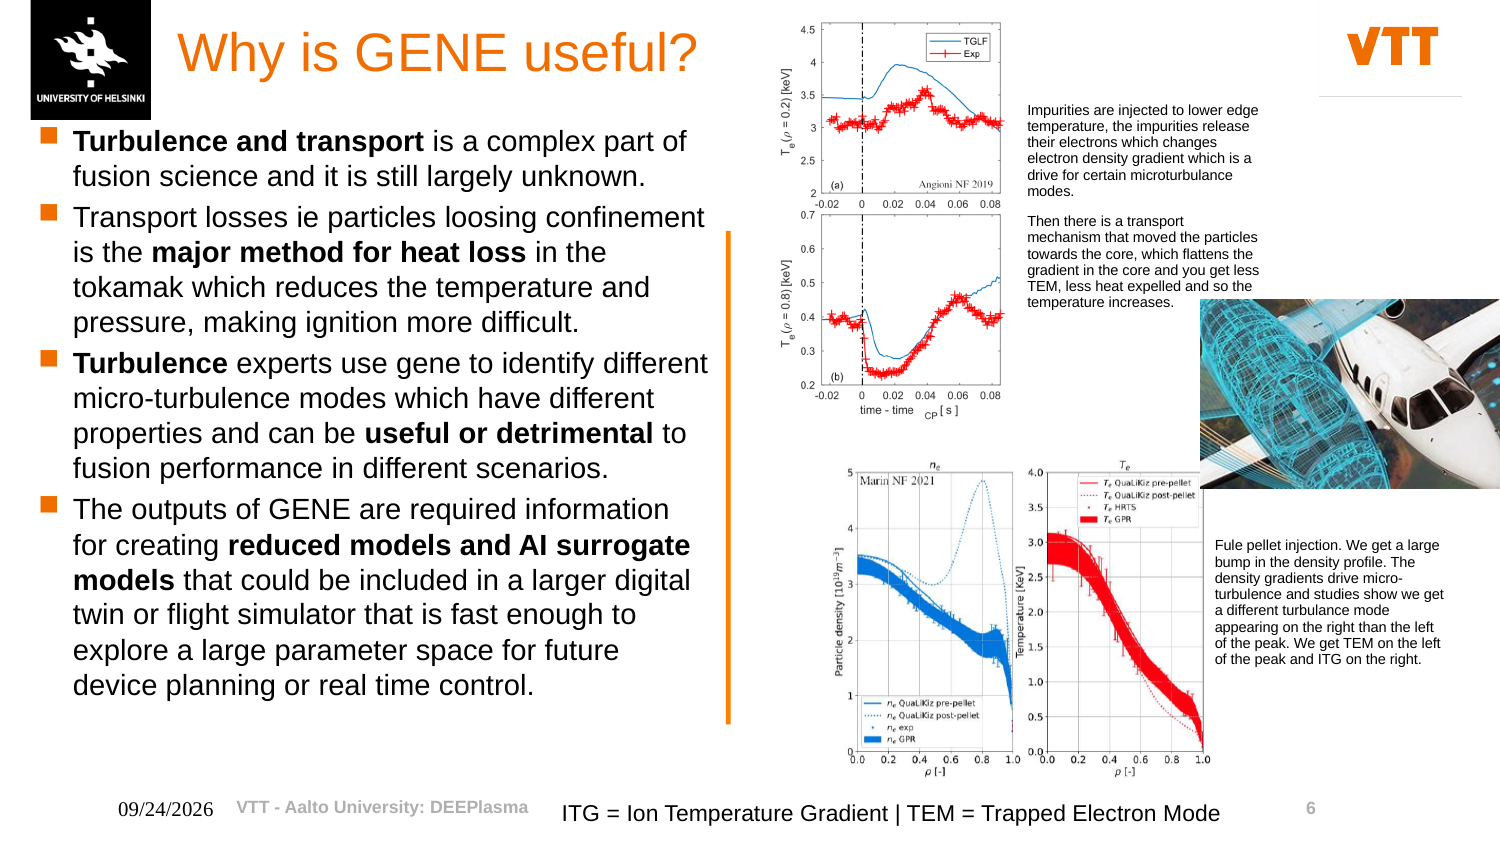

Why is GENE useful?
Impurities are injected to lower edge temperature, the impurities release their electrons which changes electron density gradient which is a drive for certain microturbulance modes.
Then there is a transport mechanism that moved the particles towards the core, which flattens the gradient in the core and you get less TEM, less heat expelled and so the temperature increases.
# Turbulence and transport is a complex part of fusion science and it is still largely unknown.
Transport losses ie particles loosing confinement is the major method for heat loss in the tokamak which reduces the temperature and pressure, making ignition more difficult.
Turbulence experts use gene to identify different micro-turbulence modes which have different properties and can be useful or detrimental to fusion performance in different scenarios.
The outputs of GENE are required information for creating reduced models and AI surrogate models that could be included in a larger digital twin or flight simulator that is fast enough to explore a large parameter space for future device planning or real time control.
Fule pellet injection. We get a large bump in the density profile. The density gradients drive micro-turbulence and studies show we get a different turbulance mode appearing on the right than the left of the peak. We get TEM on the left of the peak and ITG on the right.
ITG = Ion Temperature Gradient | TEM = Trapped Electron Mode
VTT - Aalto University: DEEPlasma
6